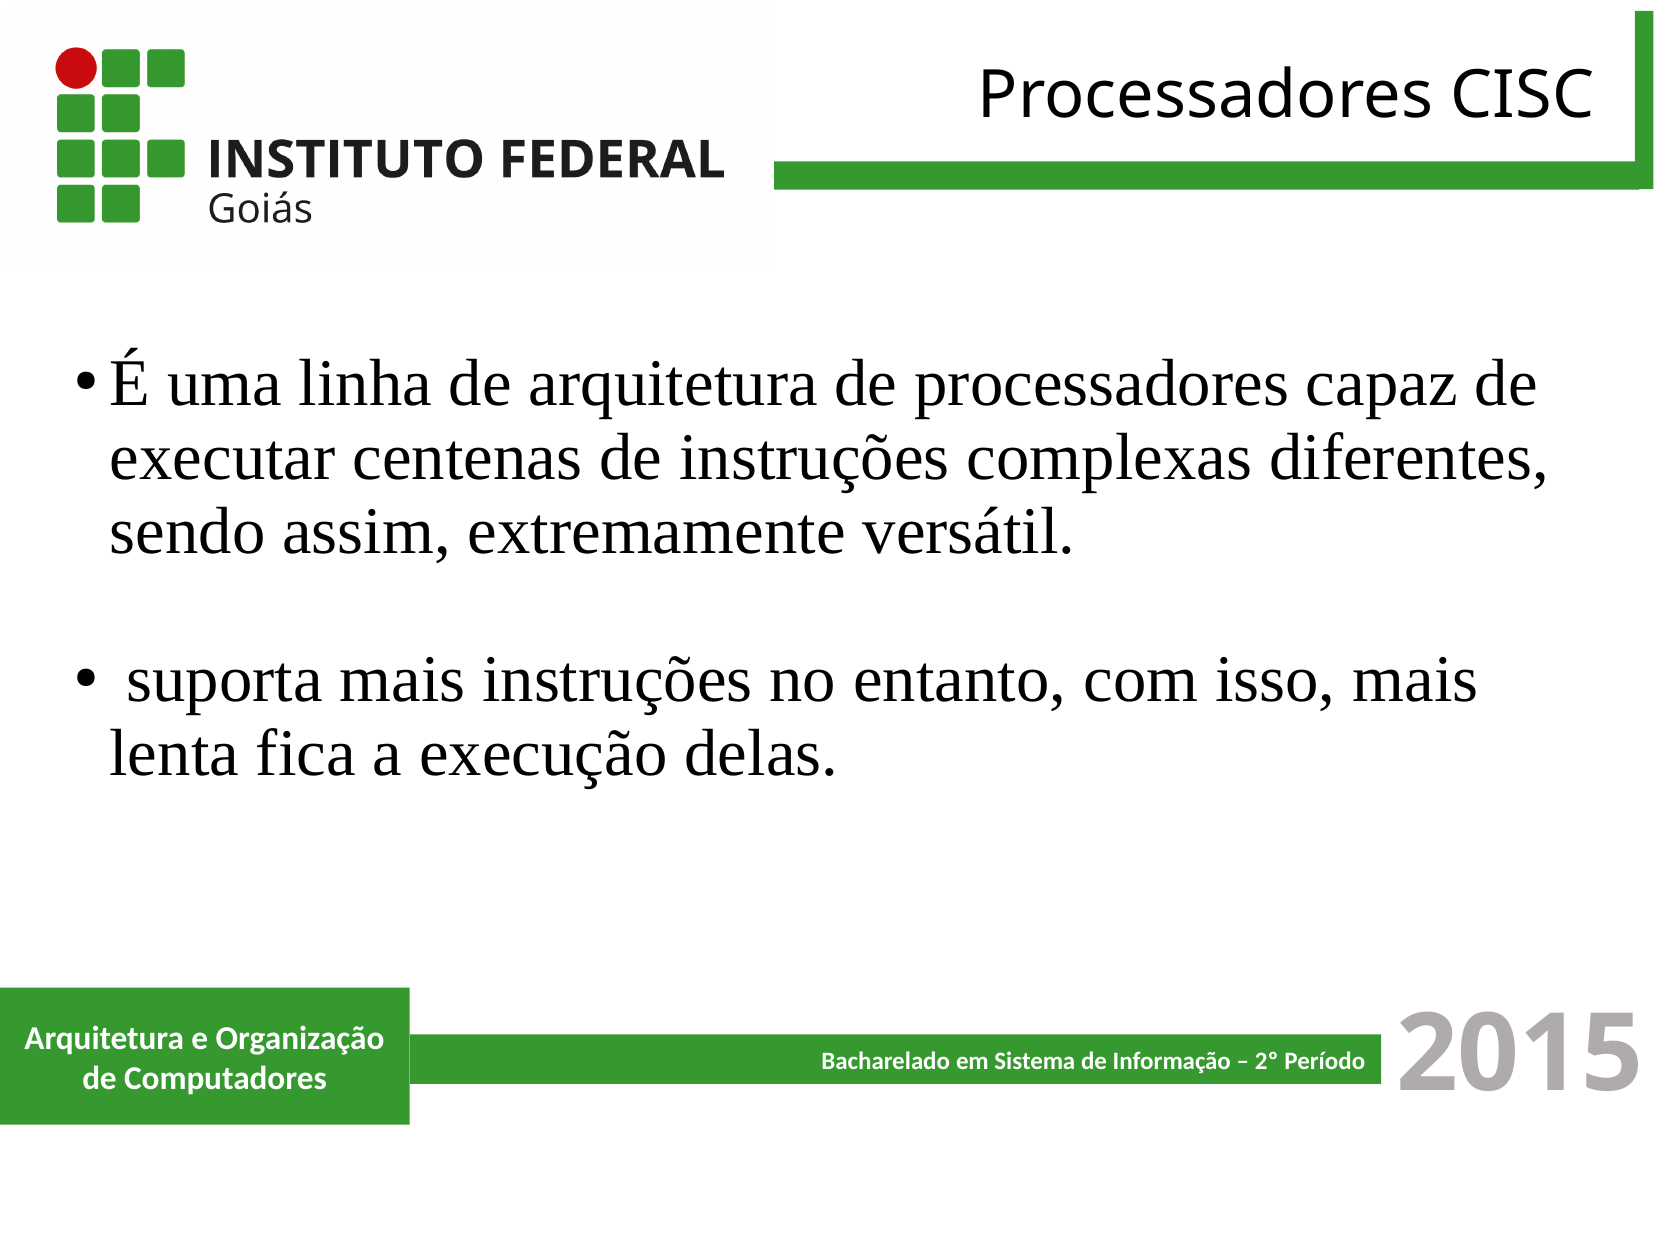

Processadores CISC
É uma linha de arquitetura de processadores capaz de executar centenas de instruções complexas diferentes, sendo assim, extremamente versátil.
 suporta mais instruções no entanto, com isso, mais lenta fica a execução delas.
2015
Arquitetura e Organização de Computadores
Bacharelado em Sistema de Informação – 2º Período